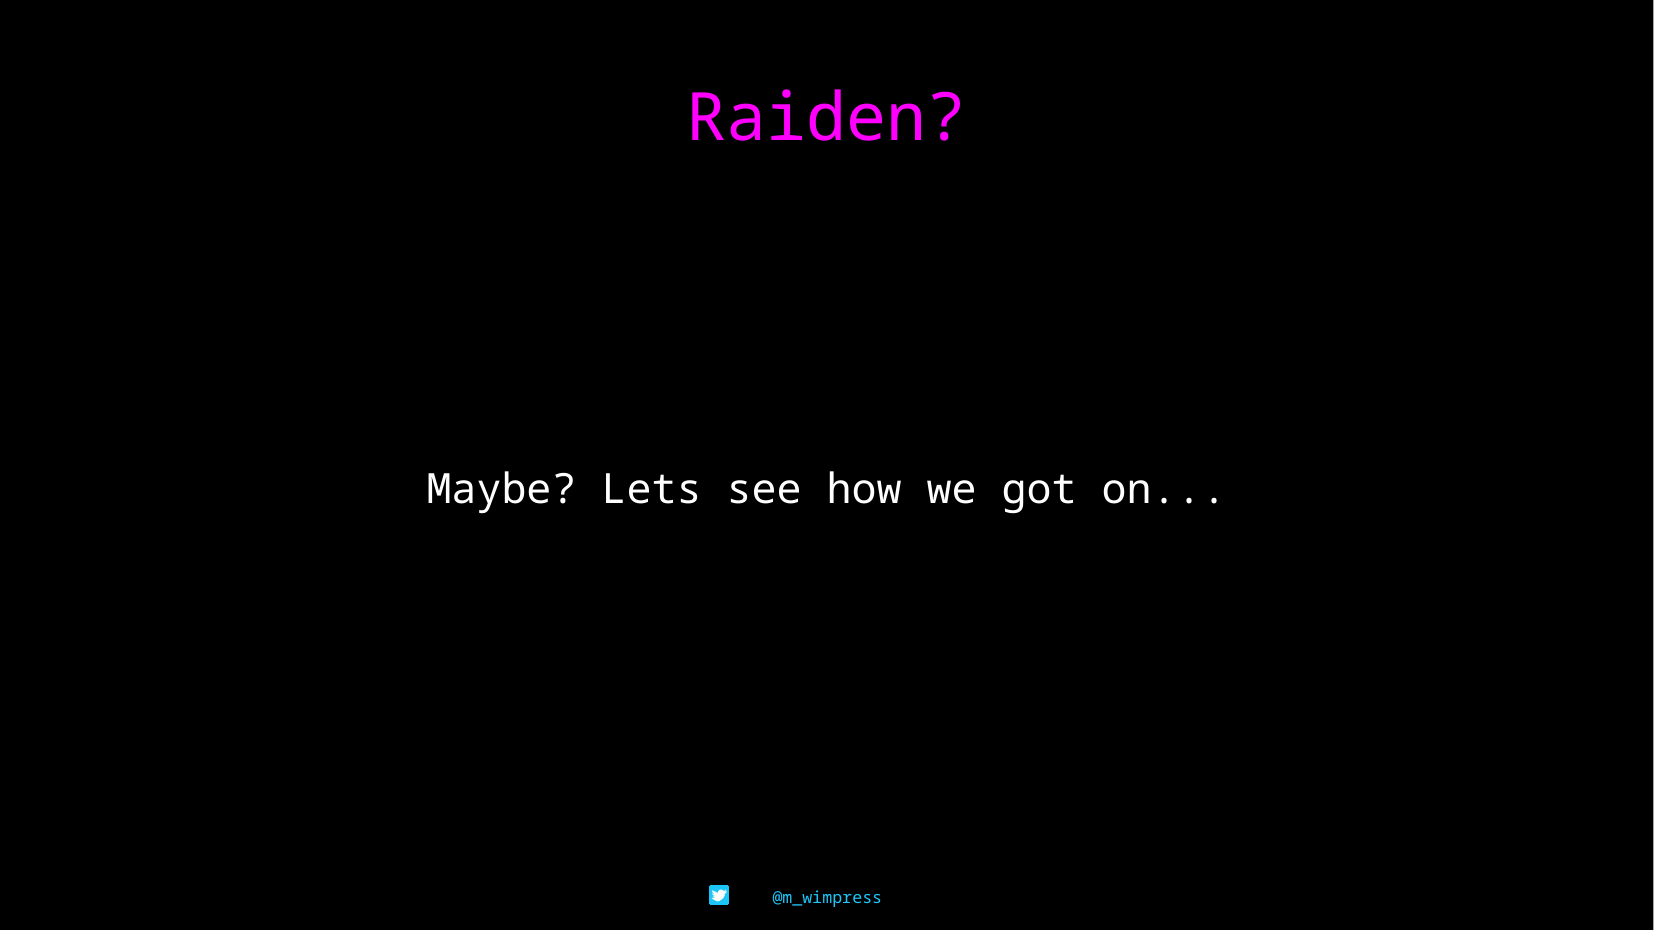

# Raiden?
Maybe? Lets see how we got on...
@m_wimpress